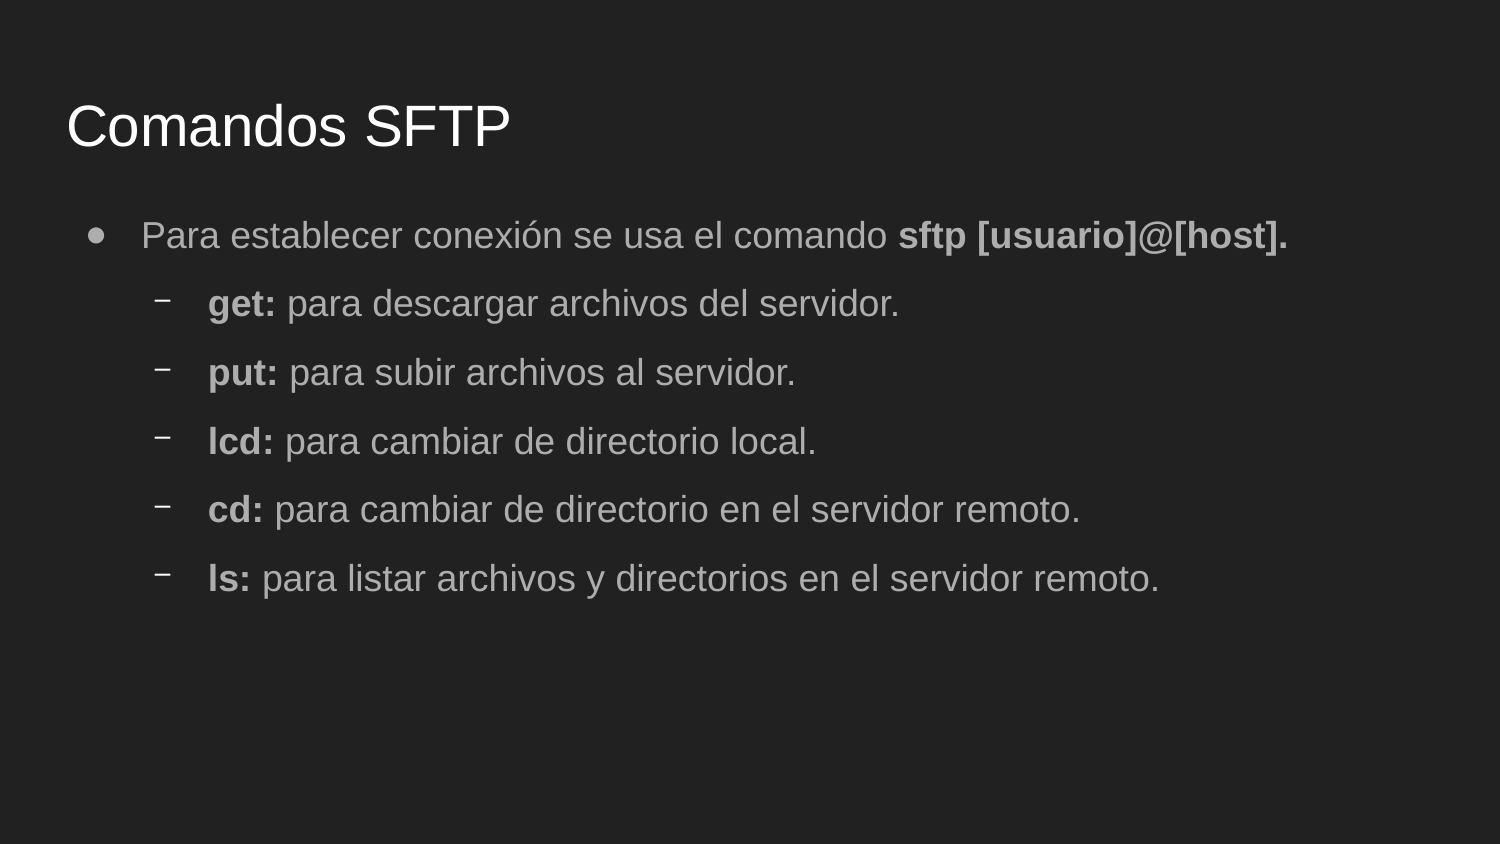

# Comandos SFTP
Para establecer conexión se usa el comando sftp [usuario]@[host].
get: para descargar archivos del servidor.
put: para subir archivos al servidor.
lcd: para cambiar de directorio local.
cd: para cambiar de directorio en el servidor remoto.
ls: para listar archivos y directorios en el servidor remoto.